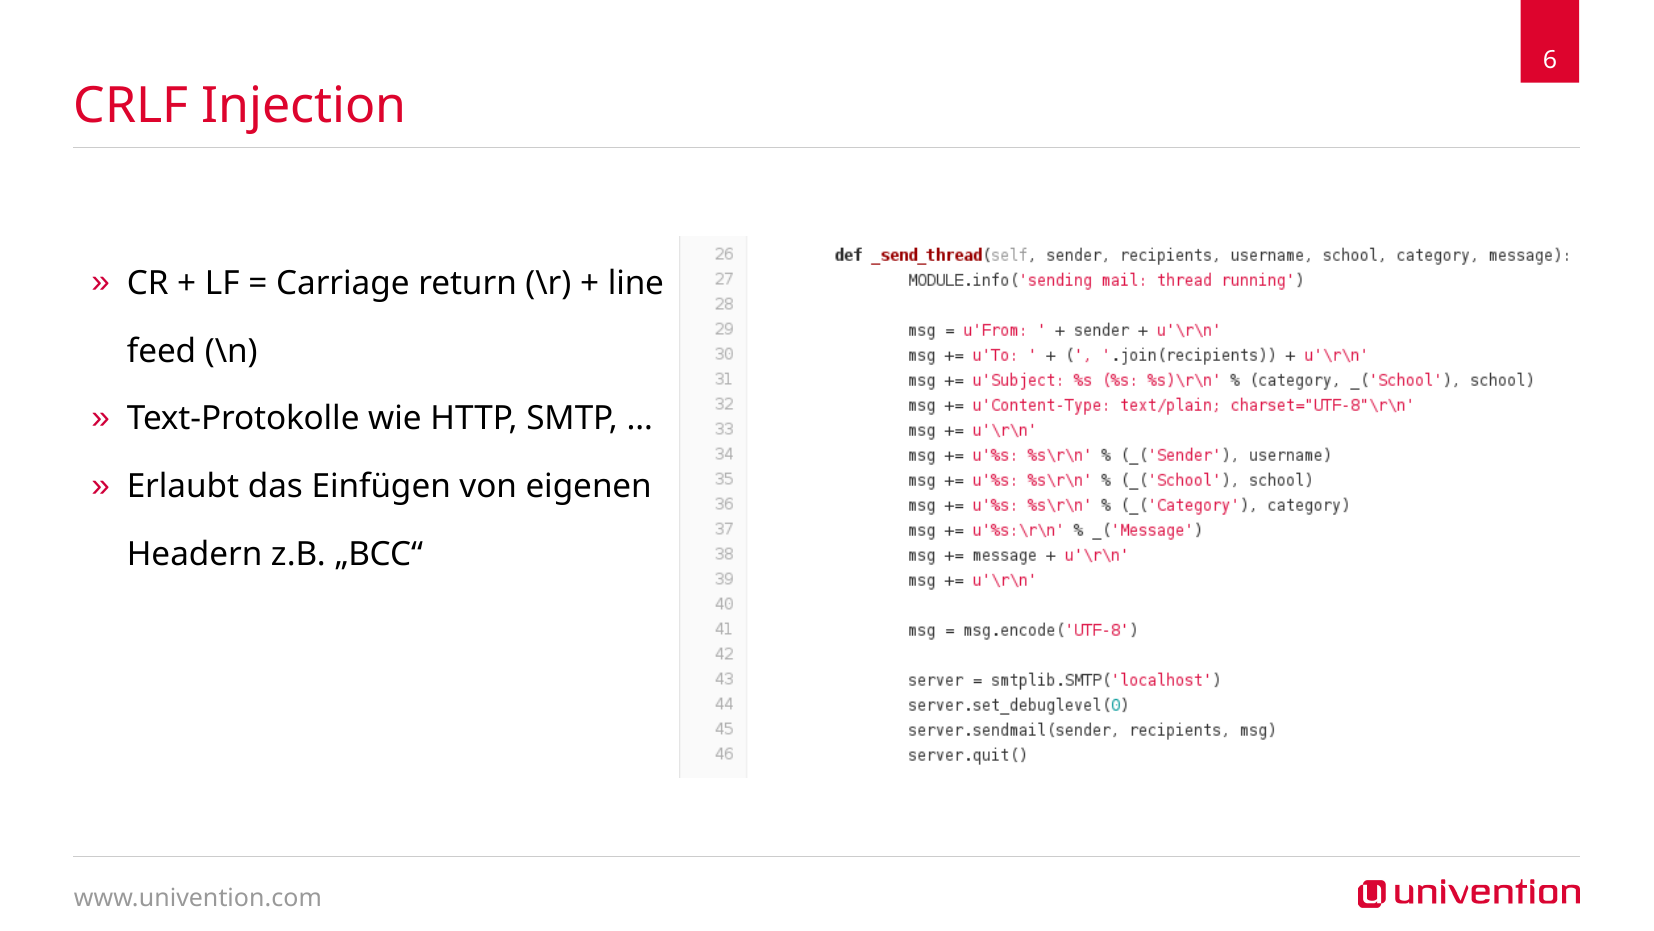

# CRLF Injection
CR + LF = Carriage return (\r) + line feed (\n)
Text-Protokolle wie HTTP, SMTP, …
Erlaubt das Einfügen von eigenen Headern z.B. „BCC“